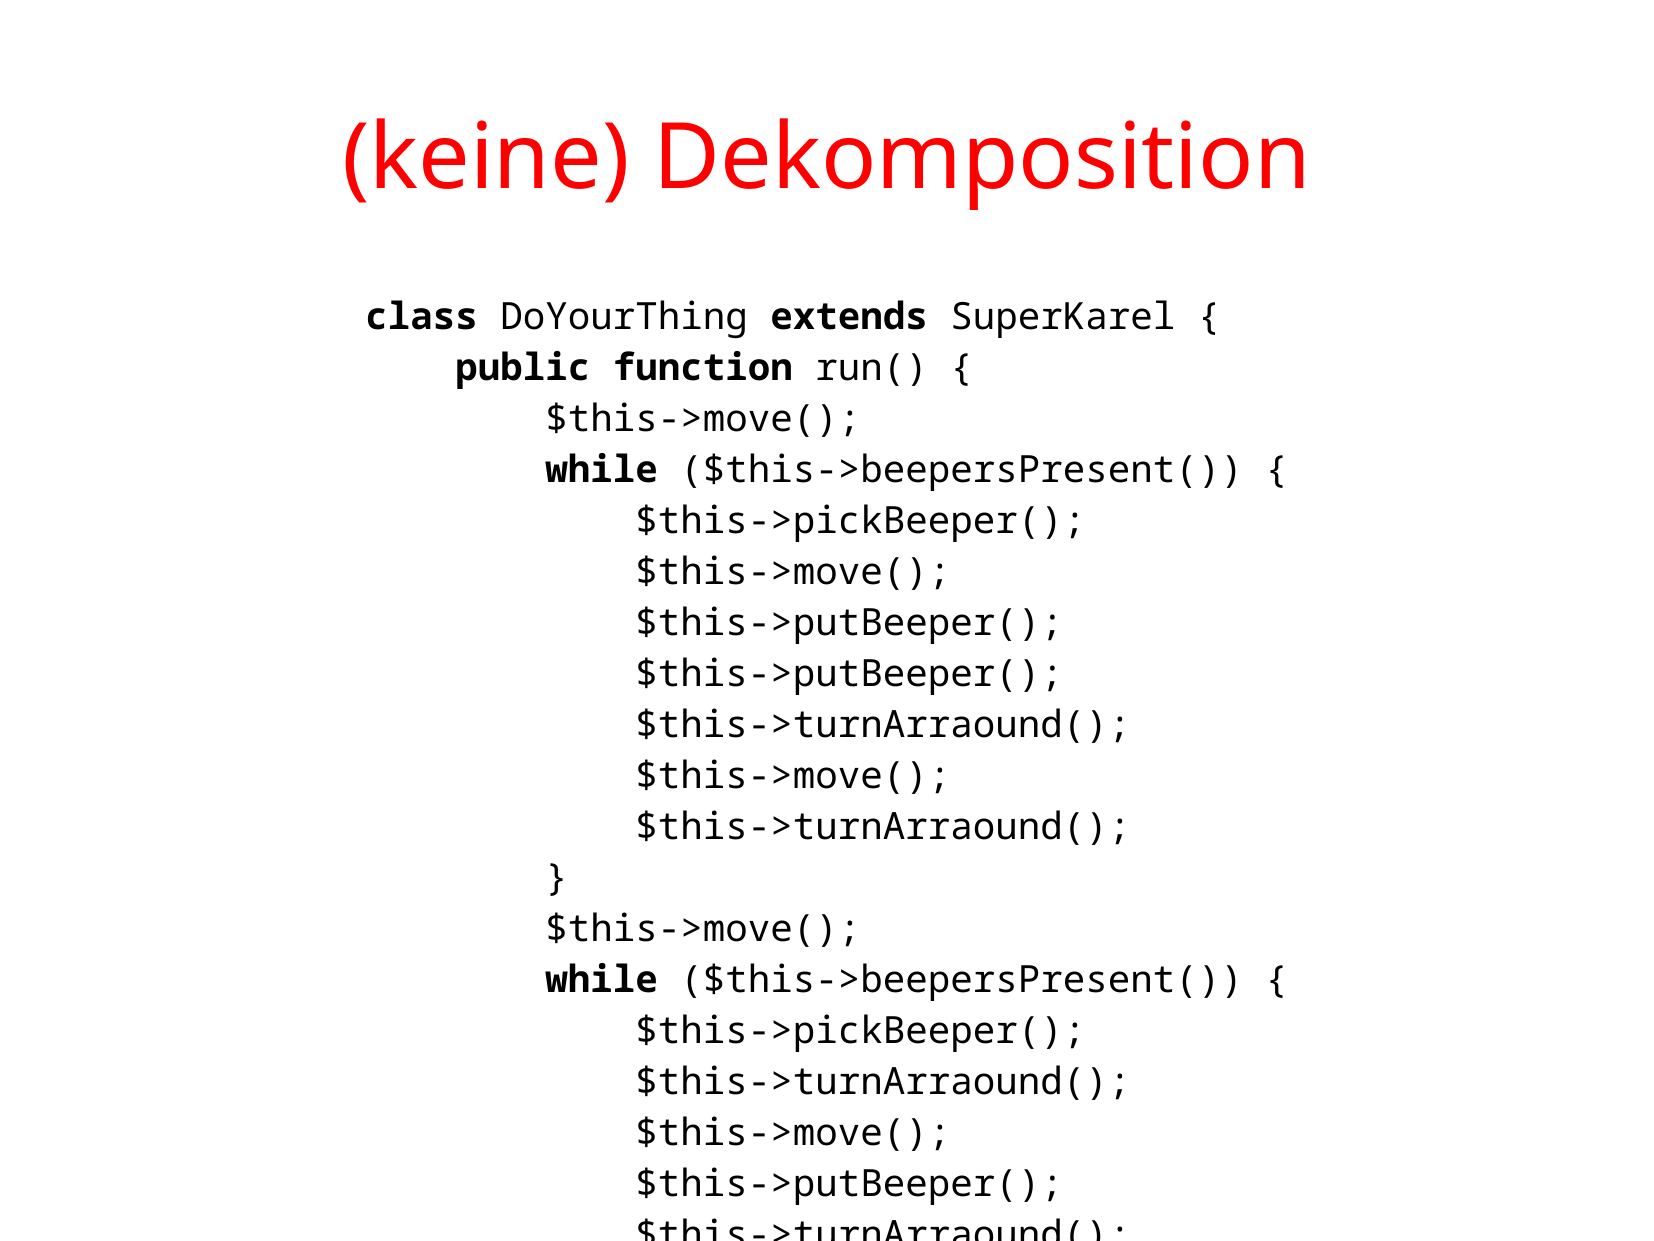

# (keine) Dekomposition
class DoYourThing extends SuperKarel {
 public function run() {
 $this->move();
 while ($this->beepersPresent()) {
 $this->pickBeeper();
 $this->move();
 $this->putBeeper();
 $this->putBeeper();
 $this->turnArraound();
 $this->move();
 $this->turnArraound();
 }
 $this->move();
 while ($this->beepersPresent()) {
 $this->pickBeeper();
 $this->turnArraound();
 $this->move();
 $this->putBeeper();
 $this->turnArraound();
 $this->move();
 }
 }
}